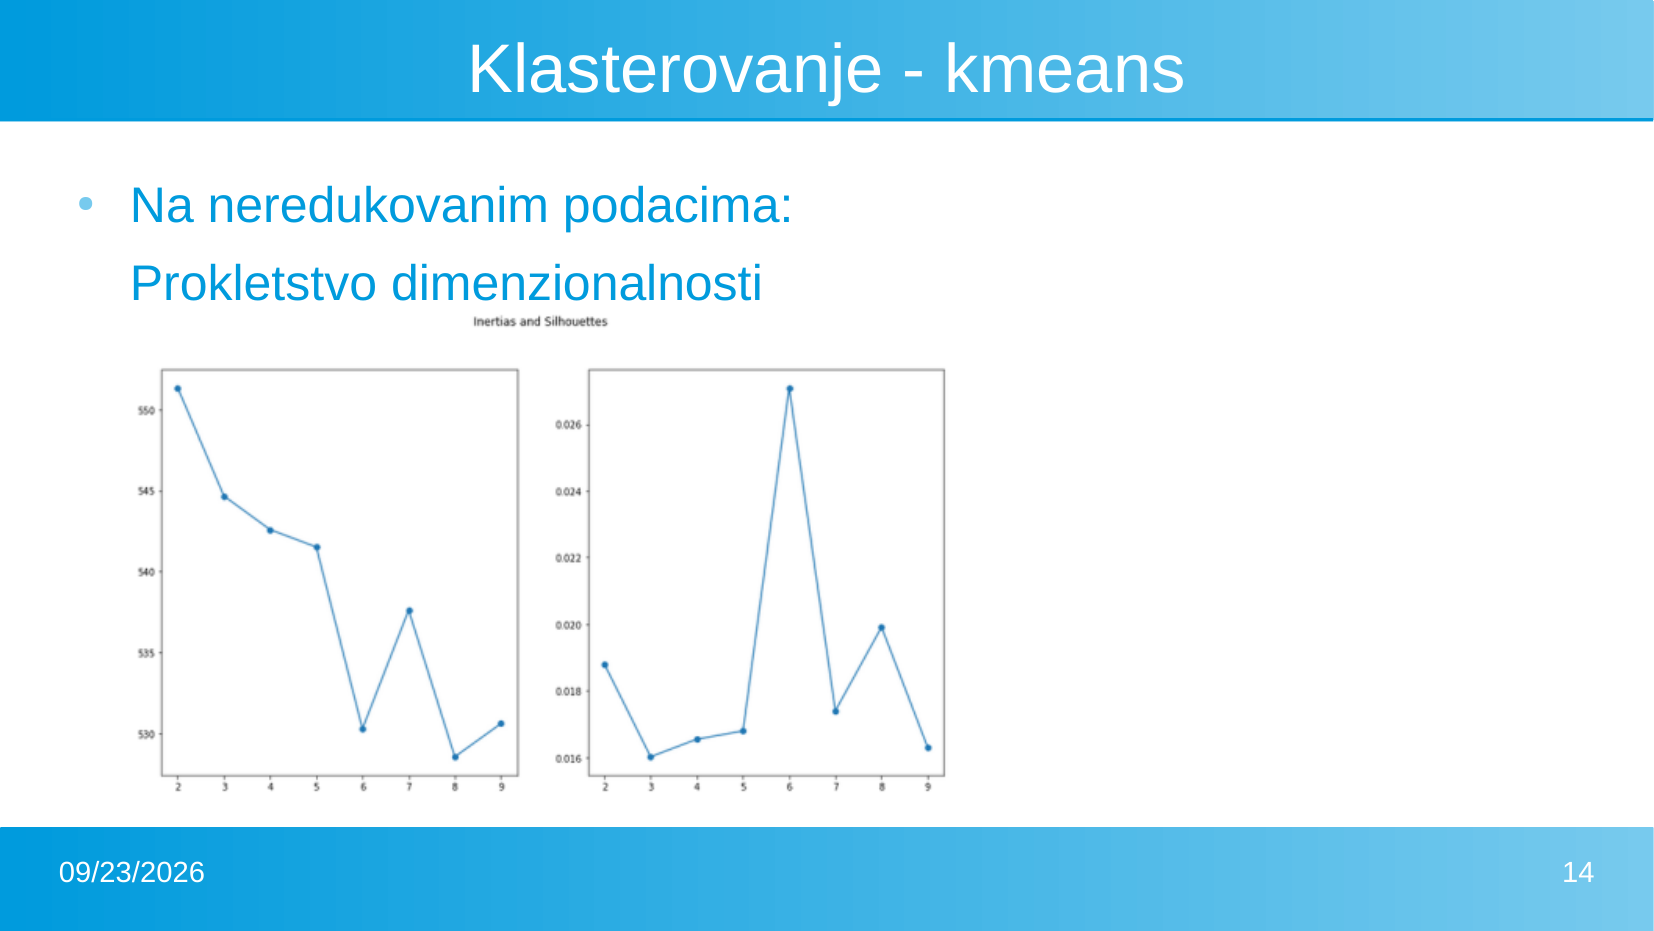

# Klasterovanje - kmeans
Na neredukovanim podacima:
Prokletstvo dimenzionalnosti
14